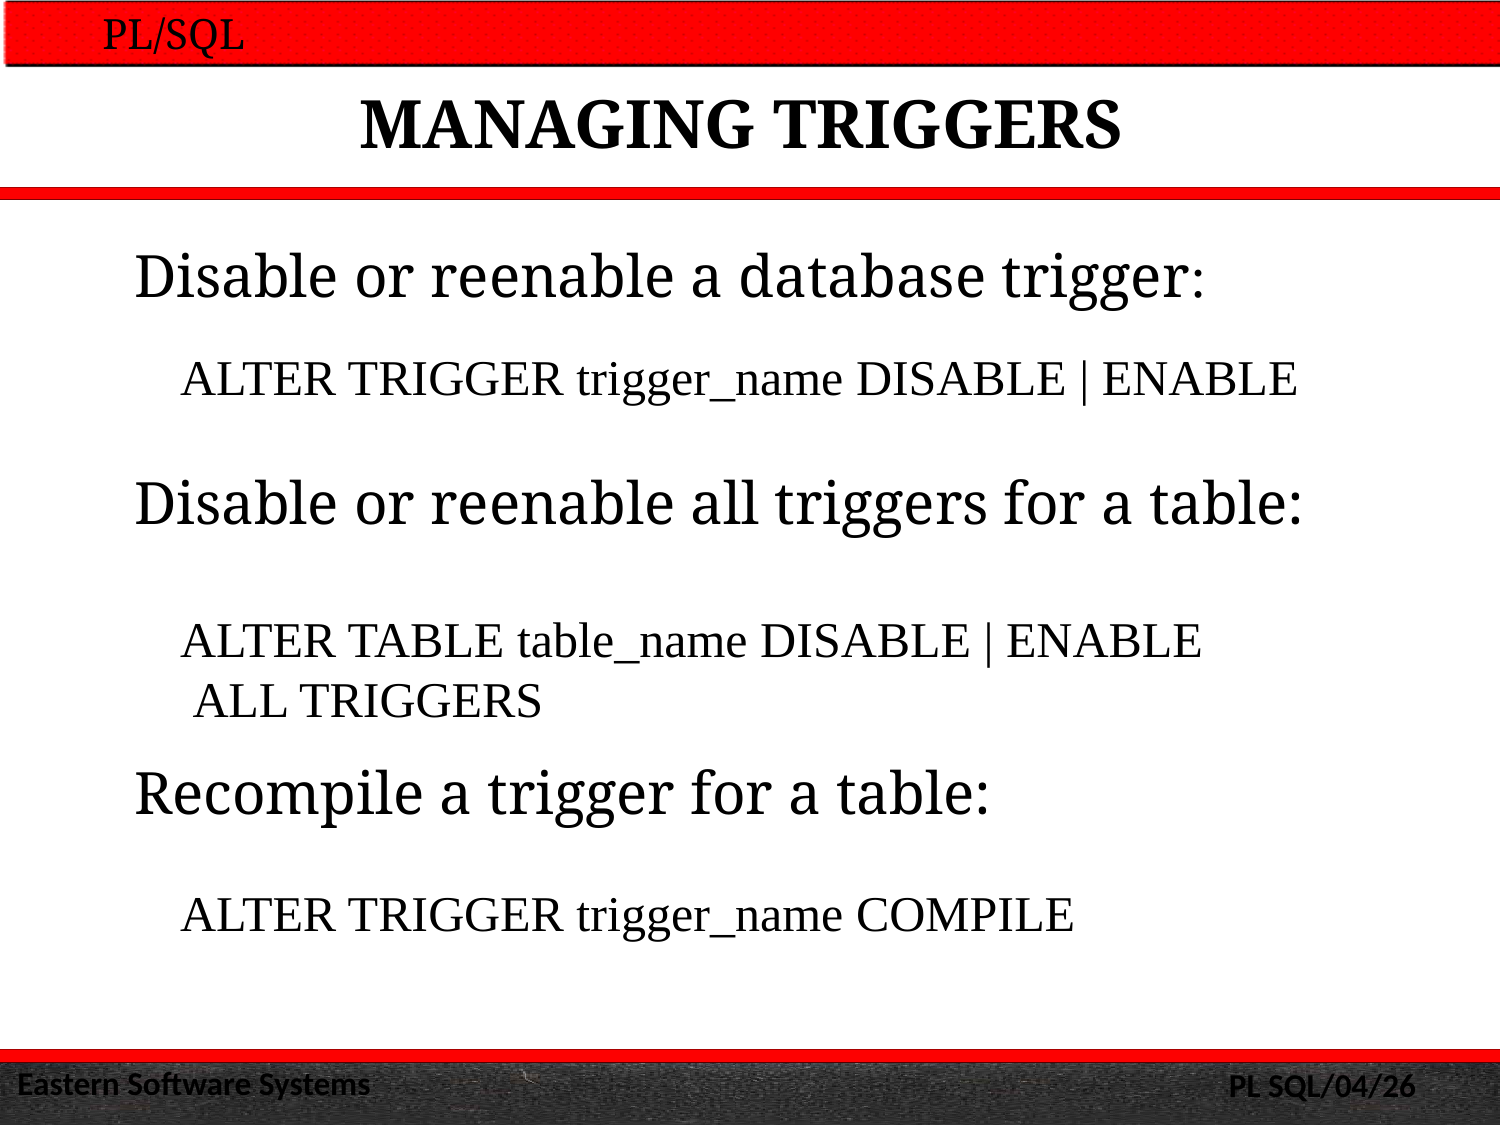

PL/SQL
MANAGING TRIGGERS
Disable or reenable a database trigger:
Disable or reenable all triggers for a table:
Recompile a trigger for a table:
ALTER TRIGGER trigger_name DISABLE | ENABLE
ALTER TABLE table_name DISABLE | ENABLE
 ALL TRIGGERS
ALTER TRIGGER trigger_name COMPILE
Eastern Software Systems
				 PL SQL/04/26